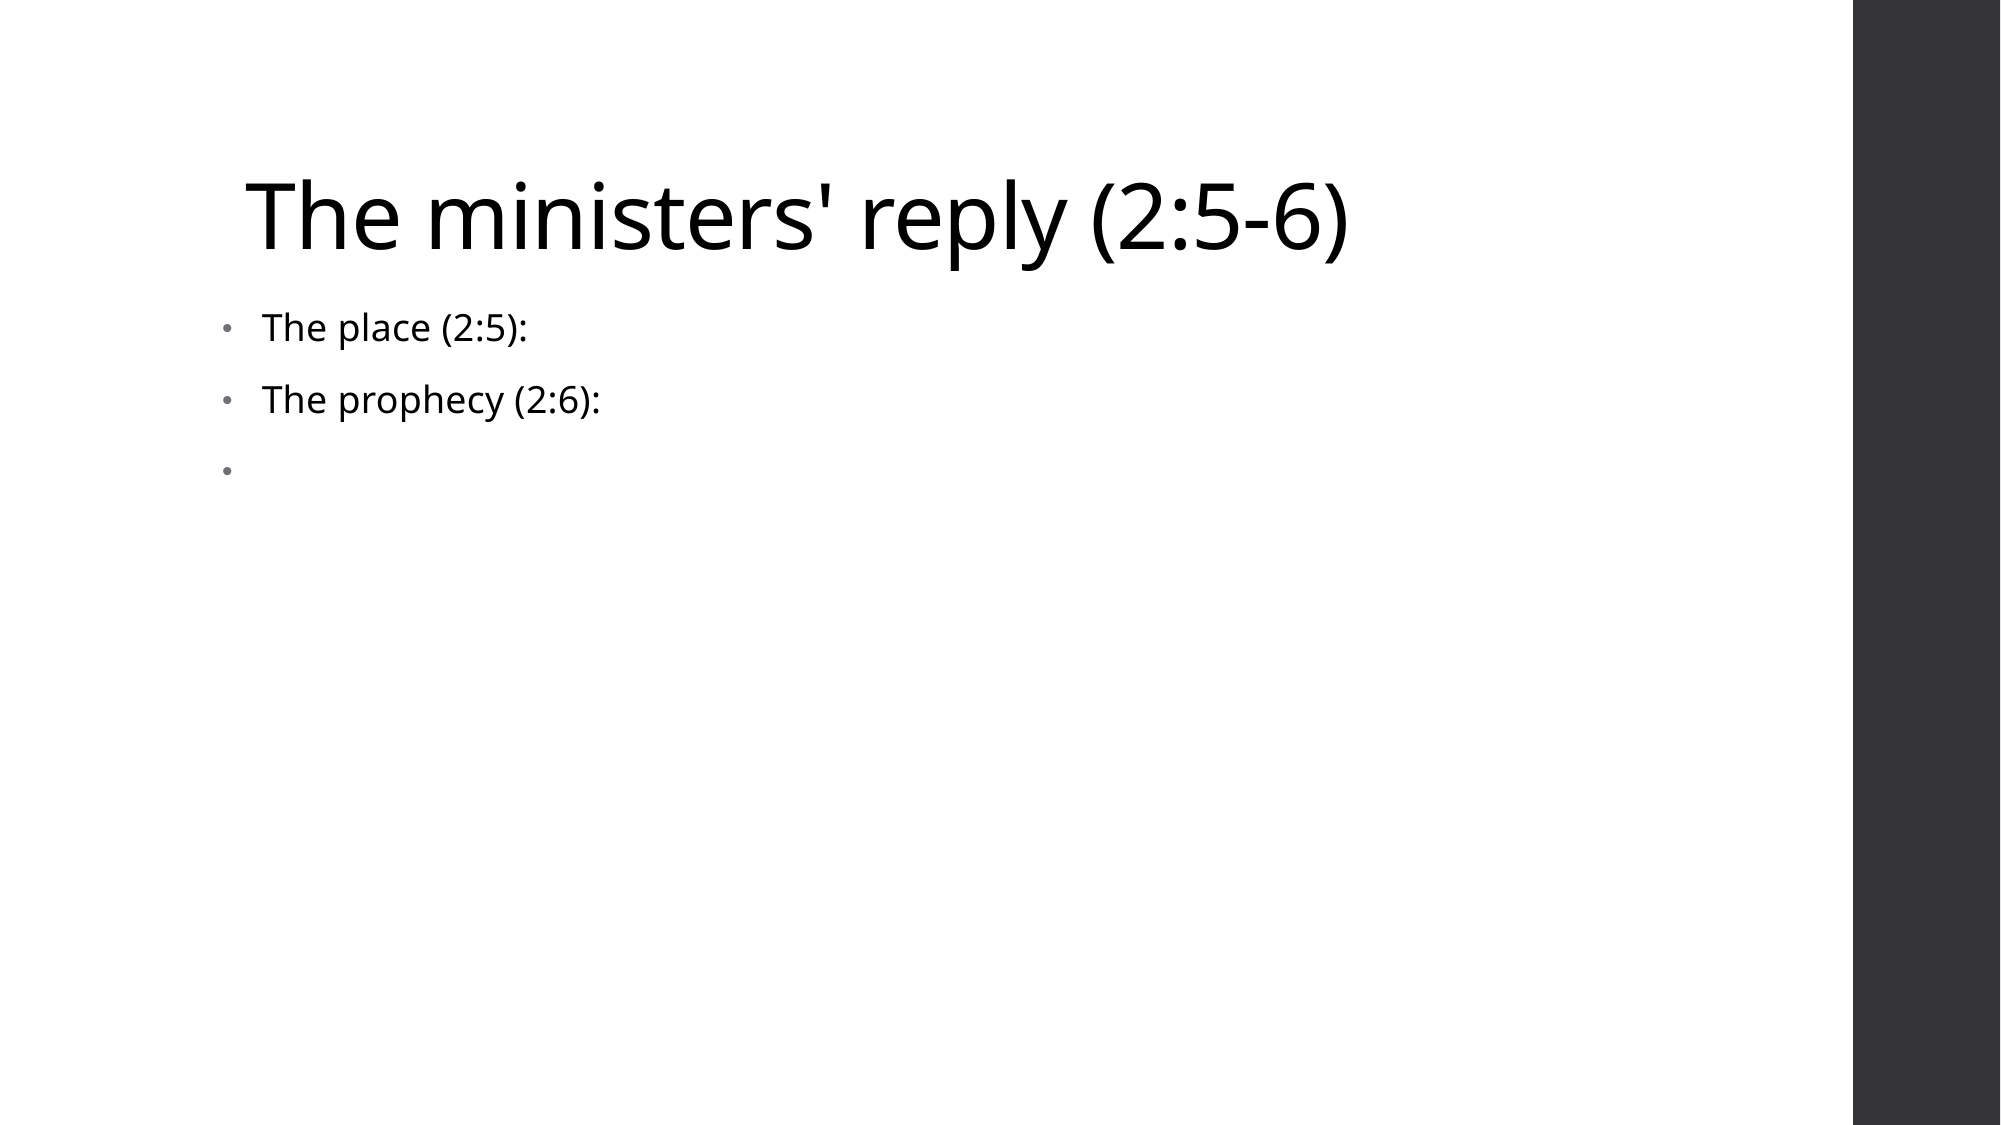

# The ministers' reply (2:5-6)
 The place (2:5):
 The prophecy (2:6):